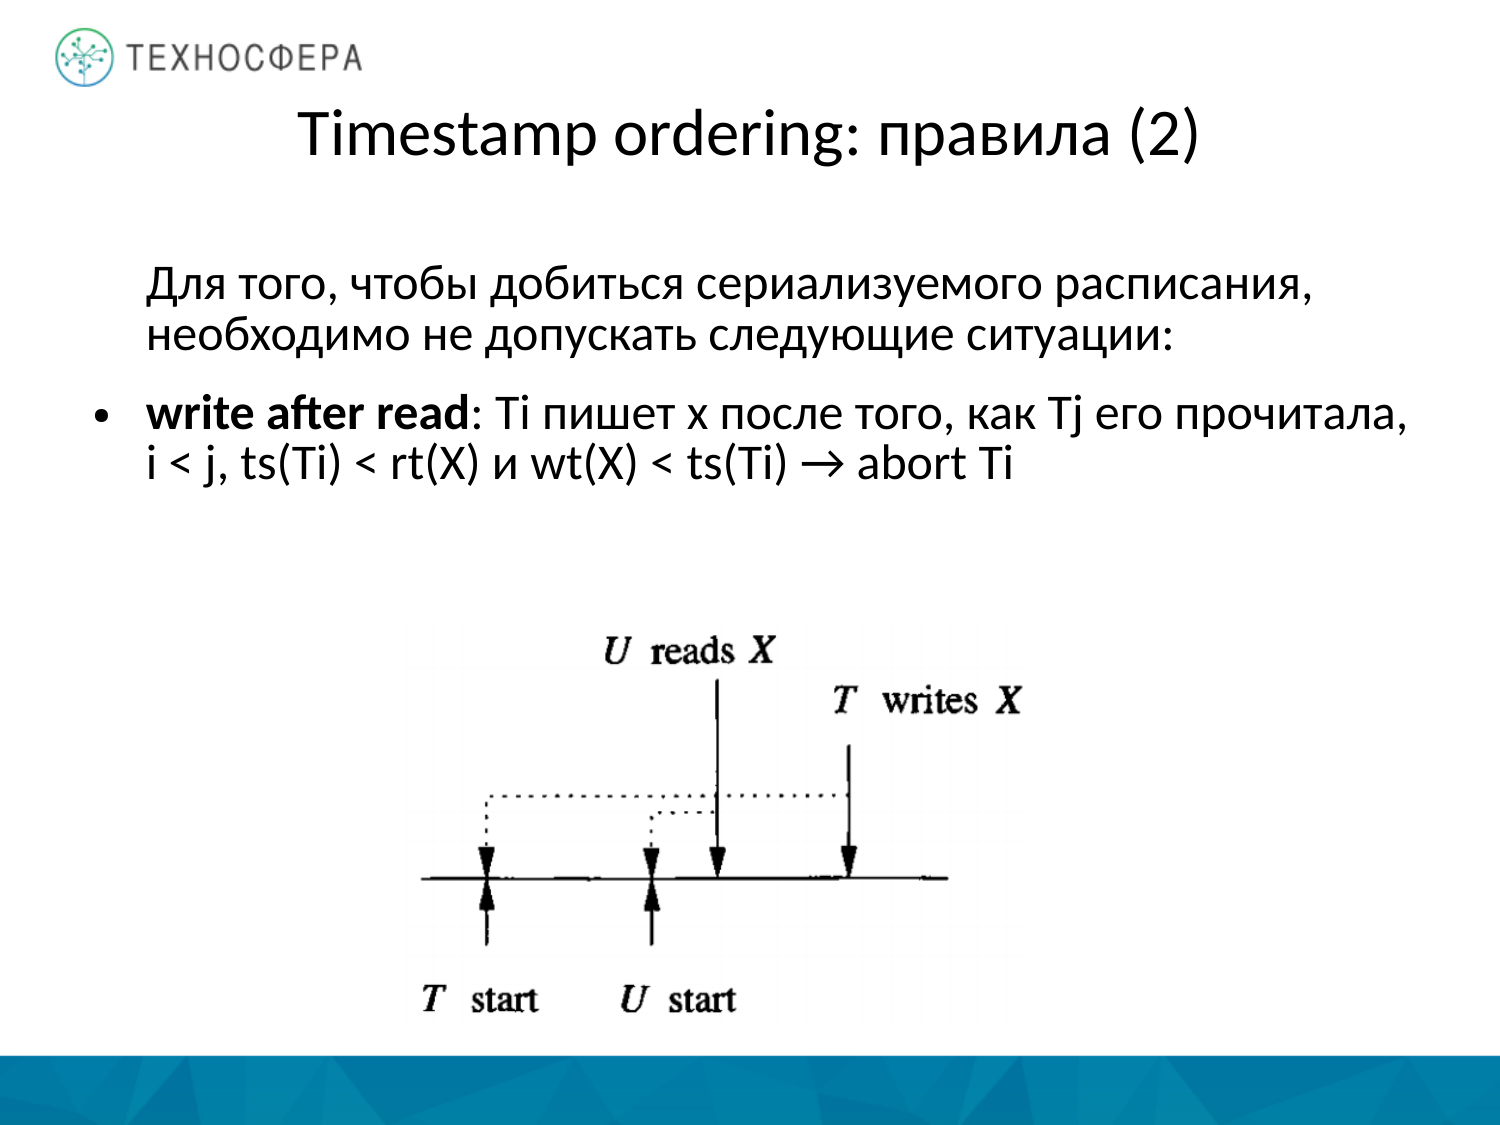

# Timestamp ordering: правила (2)
Для того, чтобы добиться сериализуемого расписания, необходимо не допускать следующие ситуации:
write after read: Ti пишет x после того, как Tj его прочитала, i < j, ts(Ti) < rt(X) и wt(X) < ts(Ti) → abort Ti